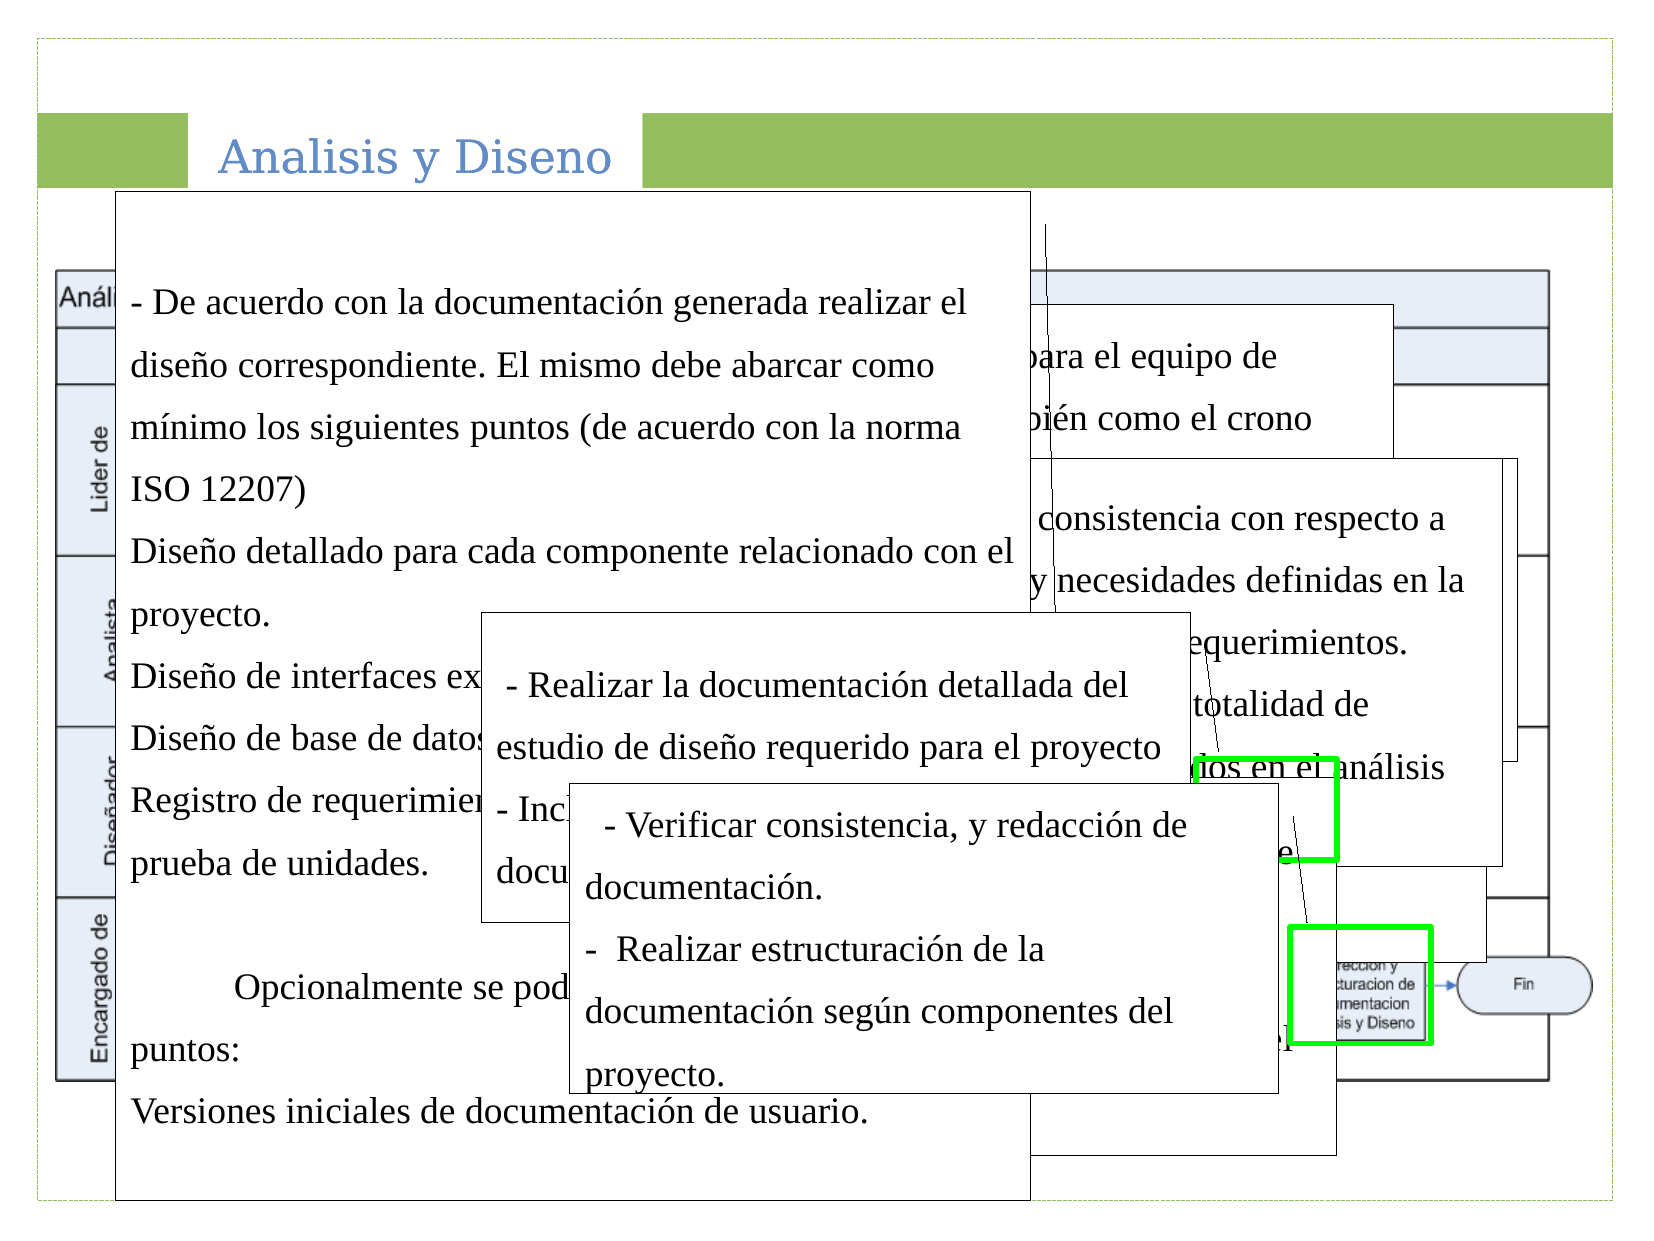

Analisis y Diseno
Analisis y Diseno
- De acuerdo con la documentación generada realizar el diseño correspondiente. El mismo debe abarcar como mínimo los siguientes puntos (de acuerdo con la norma ISO 12207)
Diseño detallado para cada componente relacionado con el proyecto.
Diseño de interfaces externa y entre componentes.
Diseño de base de datos.
Registro de requerimiento de pruebas y planificación de prueba de unidades.
	 Opcionalmente se podría registrar los siguientes puntos:
Versiones iniciales de documentación de usuario.
* Definir responsabilidades para el equipo de análisis del proyecto así también como el crono grama correspondiente a la fase de análisis.
*- Presentación del Documento de Requerimientos para el análisis correspondiente.
* Realizar la documentación detallada de los puntos previstos o analizados.
* Modificar documentación de acuerdo a avances del proceso.
* Verificar consistencia con respecto a conceptos y necesidades definidas en la Documentación de Requerimientos.
* Realizar control de totalidad de requerimientos incluidos en el análisis del proyecto.
 - De acuerdo con el Documento de Requerimientos presentado realizar el análisis correspondiente. El mismo debe abarcar como mínimo los siguientes puntos:
* Análisis detallado de requerimientos definidos.
* Definición de datos y requerimientos para base de datos
* Especificacion detallada de requerimientos
 - Realizar la documentación detallada del estudio de diseño requerido para el proyecto
- Incluir Análisis y Diseño en la misma documentación
* Verificar consistencia, y redacción de documentación.
* Realizar estructuración de la documentación según componentes del proyecto.
 - Verificar consistencia, y redacción de documentación.
- Realizar estructuración de la documentación según componentes del proyecto.